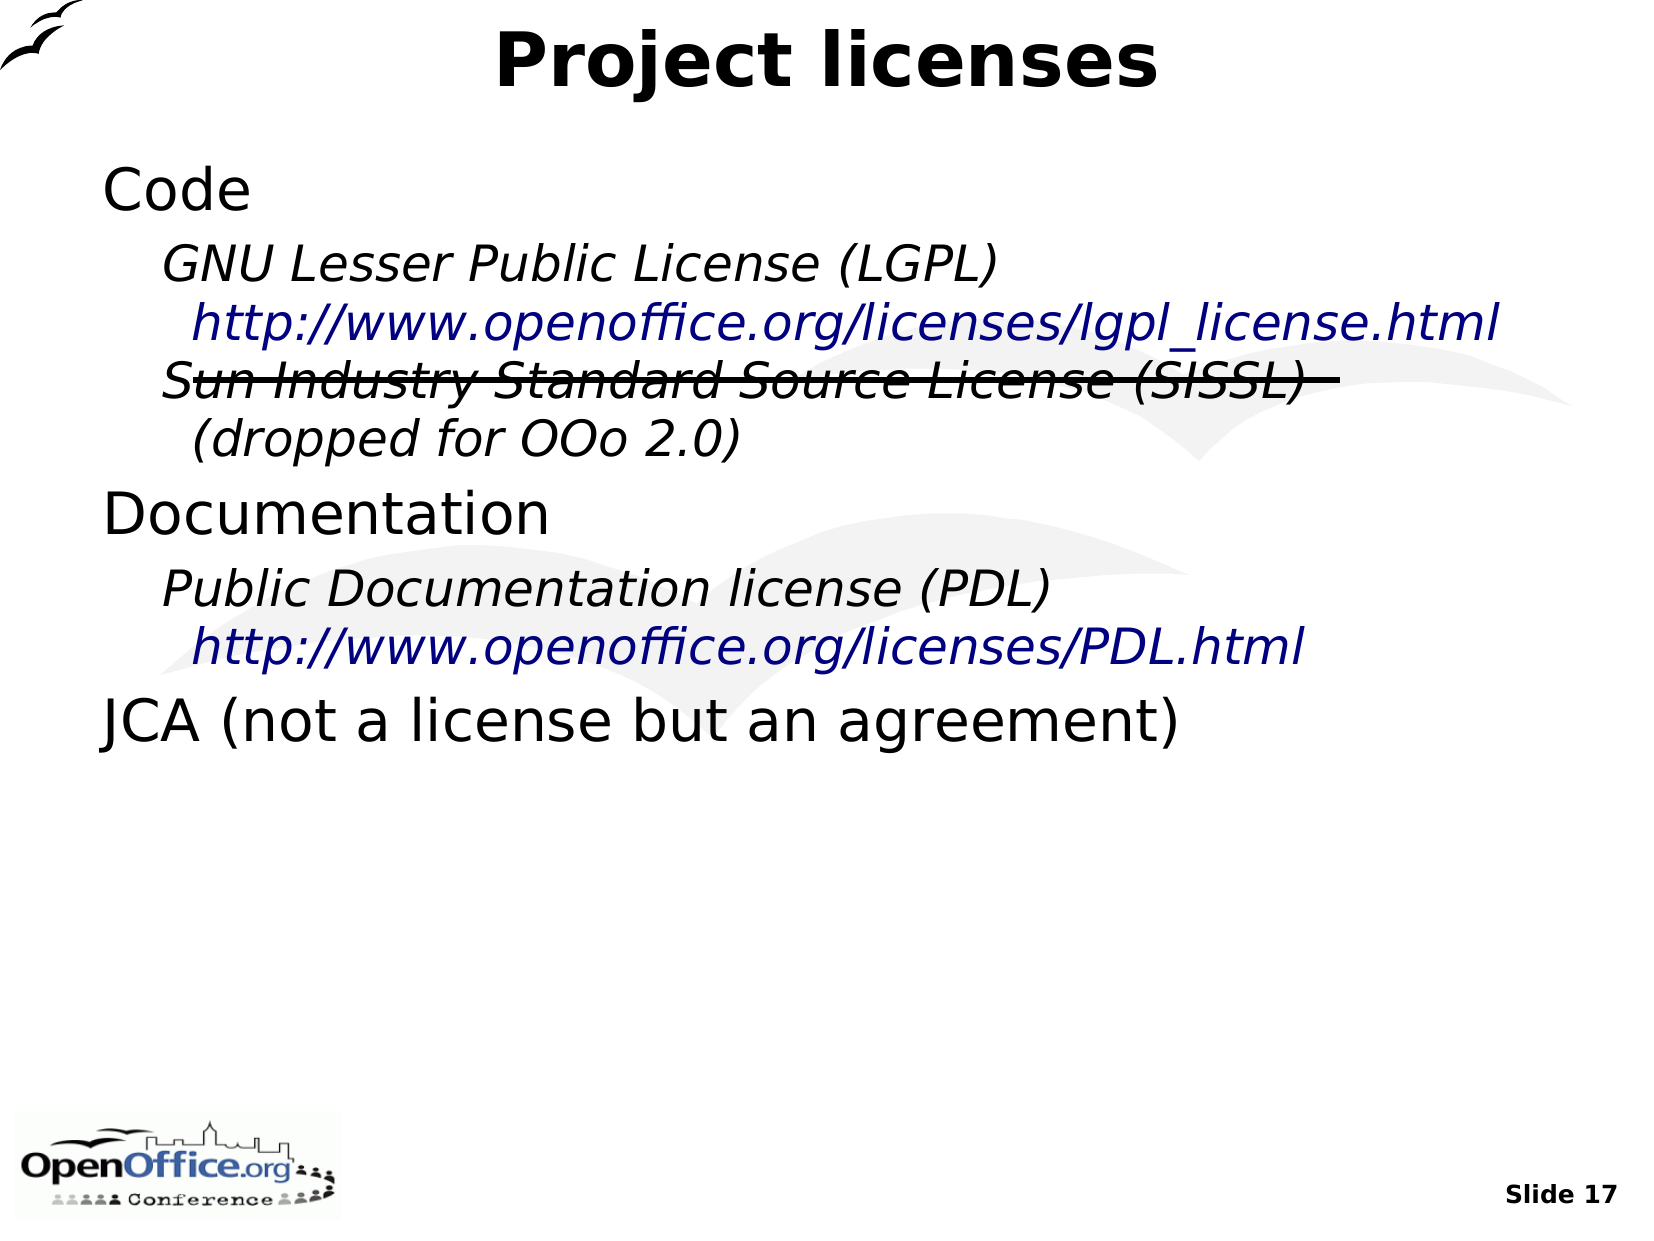

# Project licenses
Code
GNU Lesser Public License (LGPL)
http://www.openoffice.org/licenses/lgpl_license.html
Sun Industry Standard Source License (SISSL)
(dropped for OOo 2.0)
Documentation
Public Documentation license (PDL)
http://www.openoffice.org/licenses/PDL.html
JCA (not a license but an agreement)